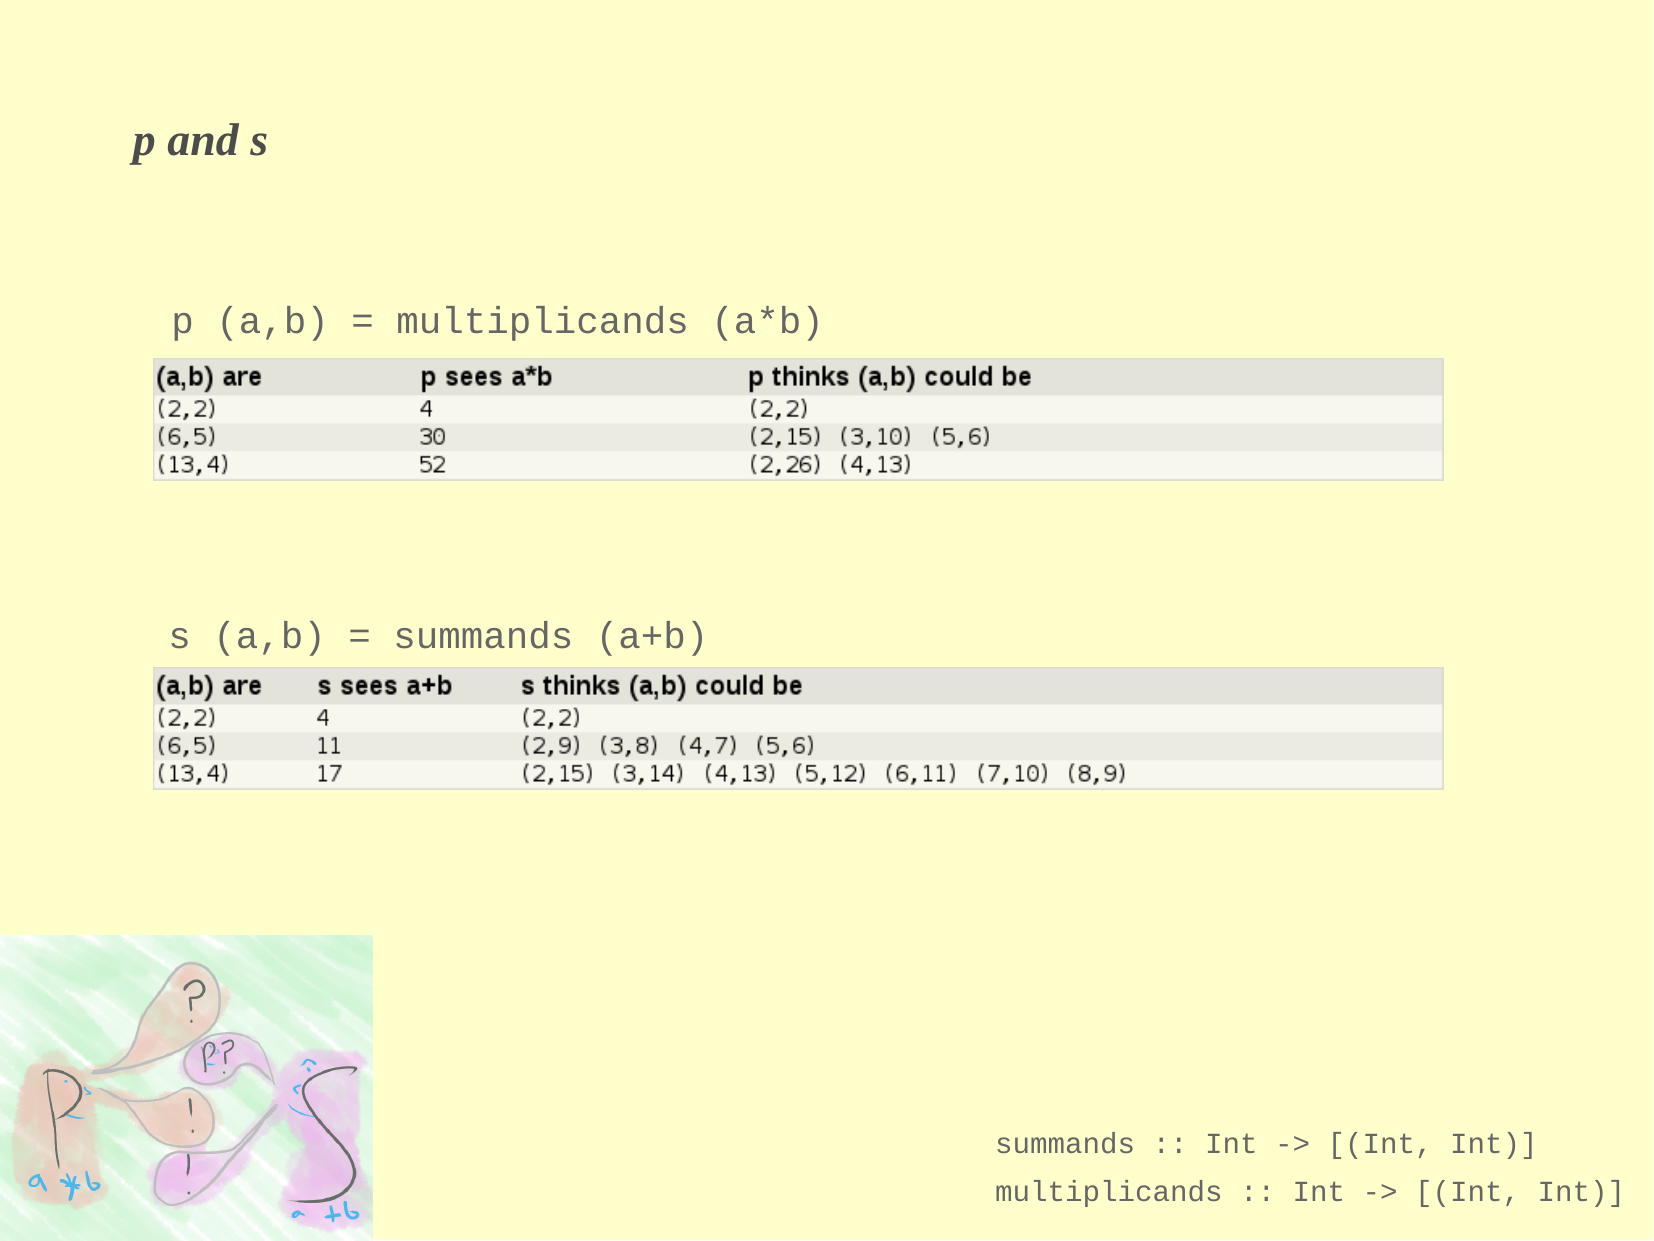

p and s
p (a,b) = multiplicands (a*b)
s (a,b) = summands (a+b)
summands :: Int -> [(Int, Int)]
multiplicands :: Int -> [(Int, Int)]